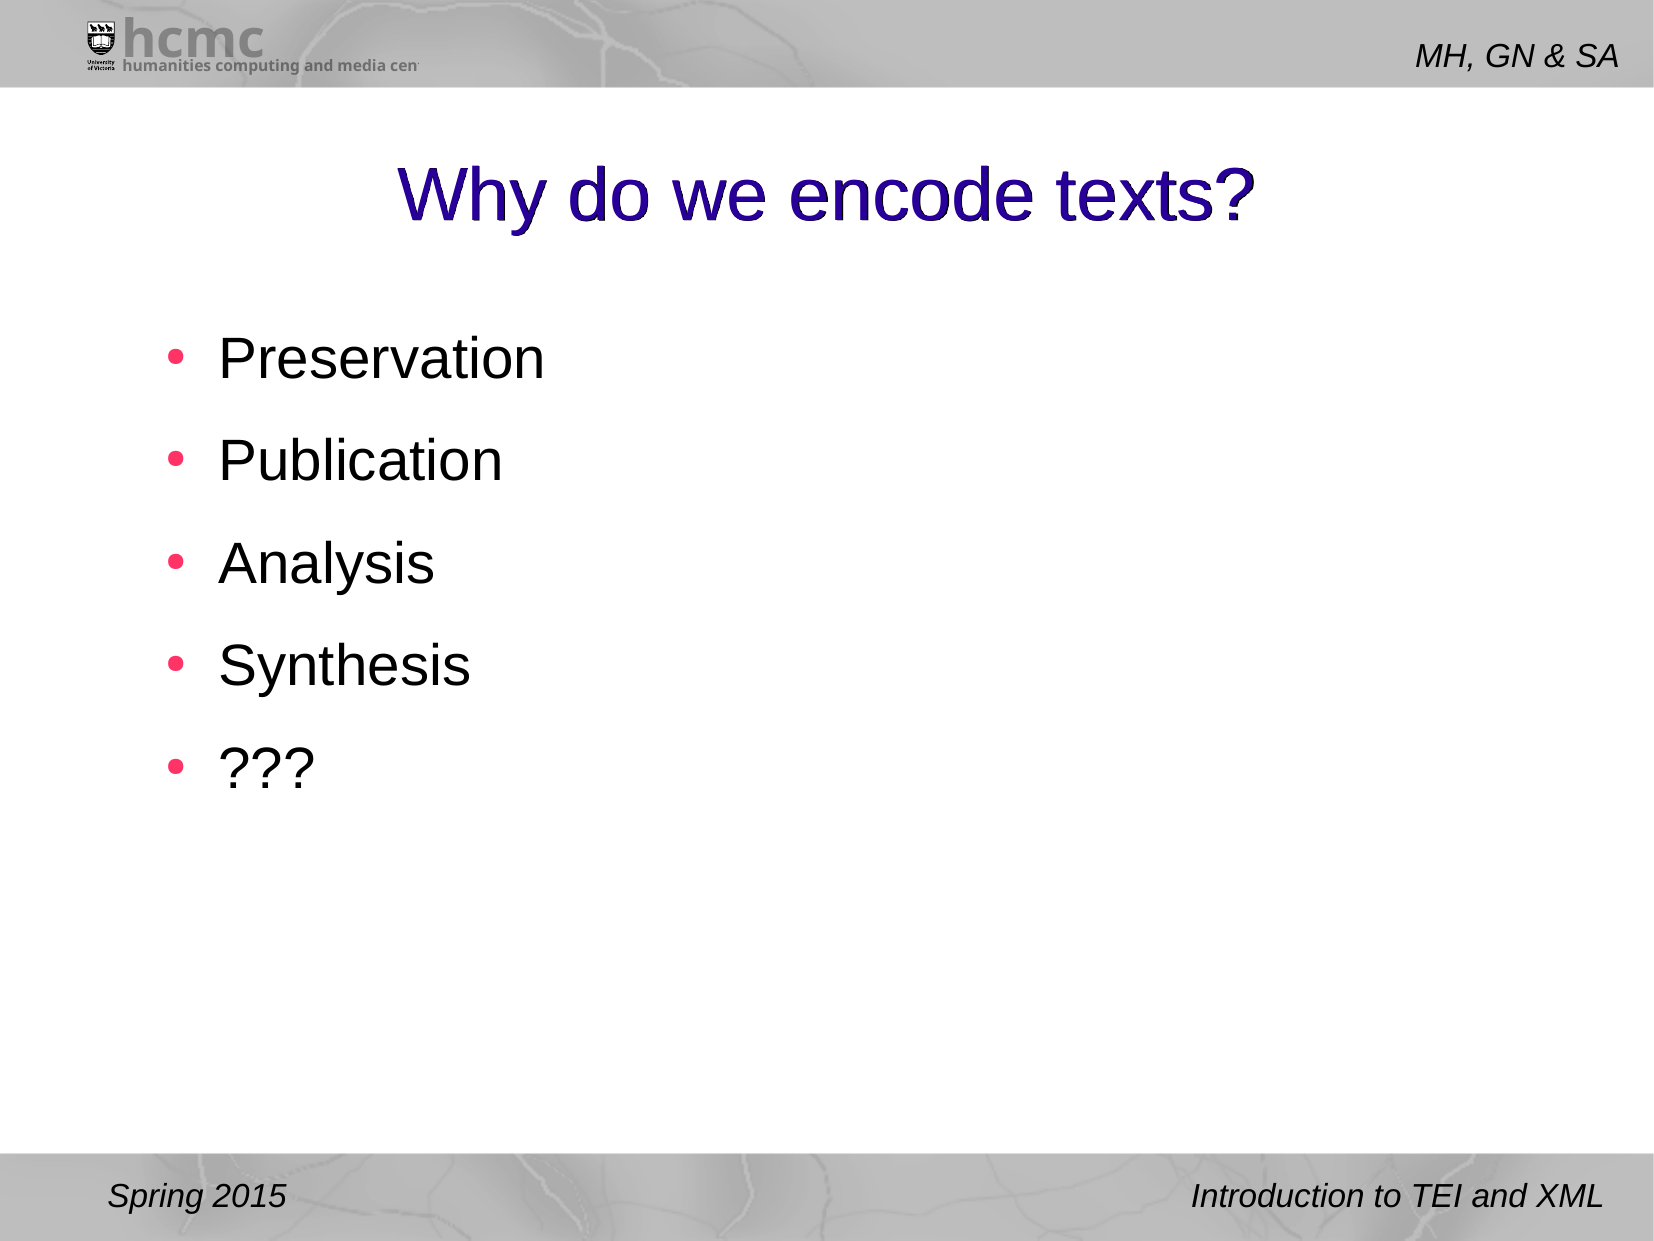

# Why do we encode texts?
Preservation
Publication
Analysis
Synthesis
???